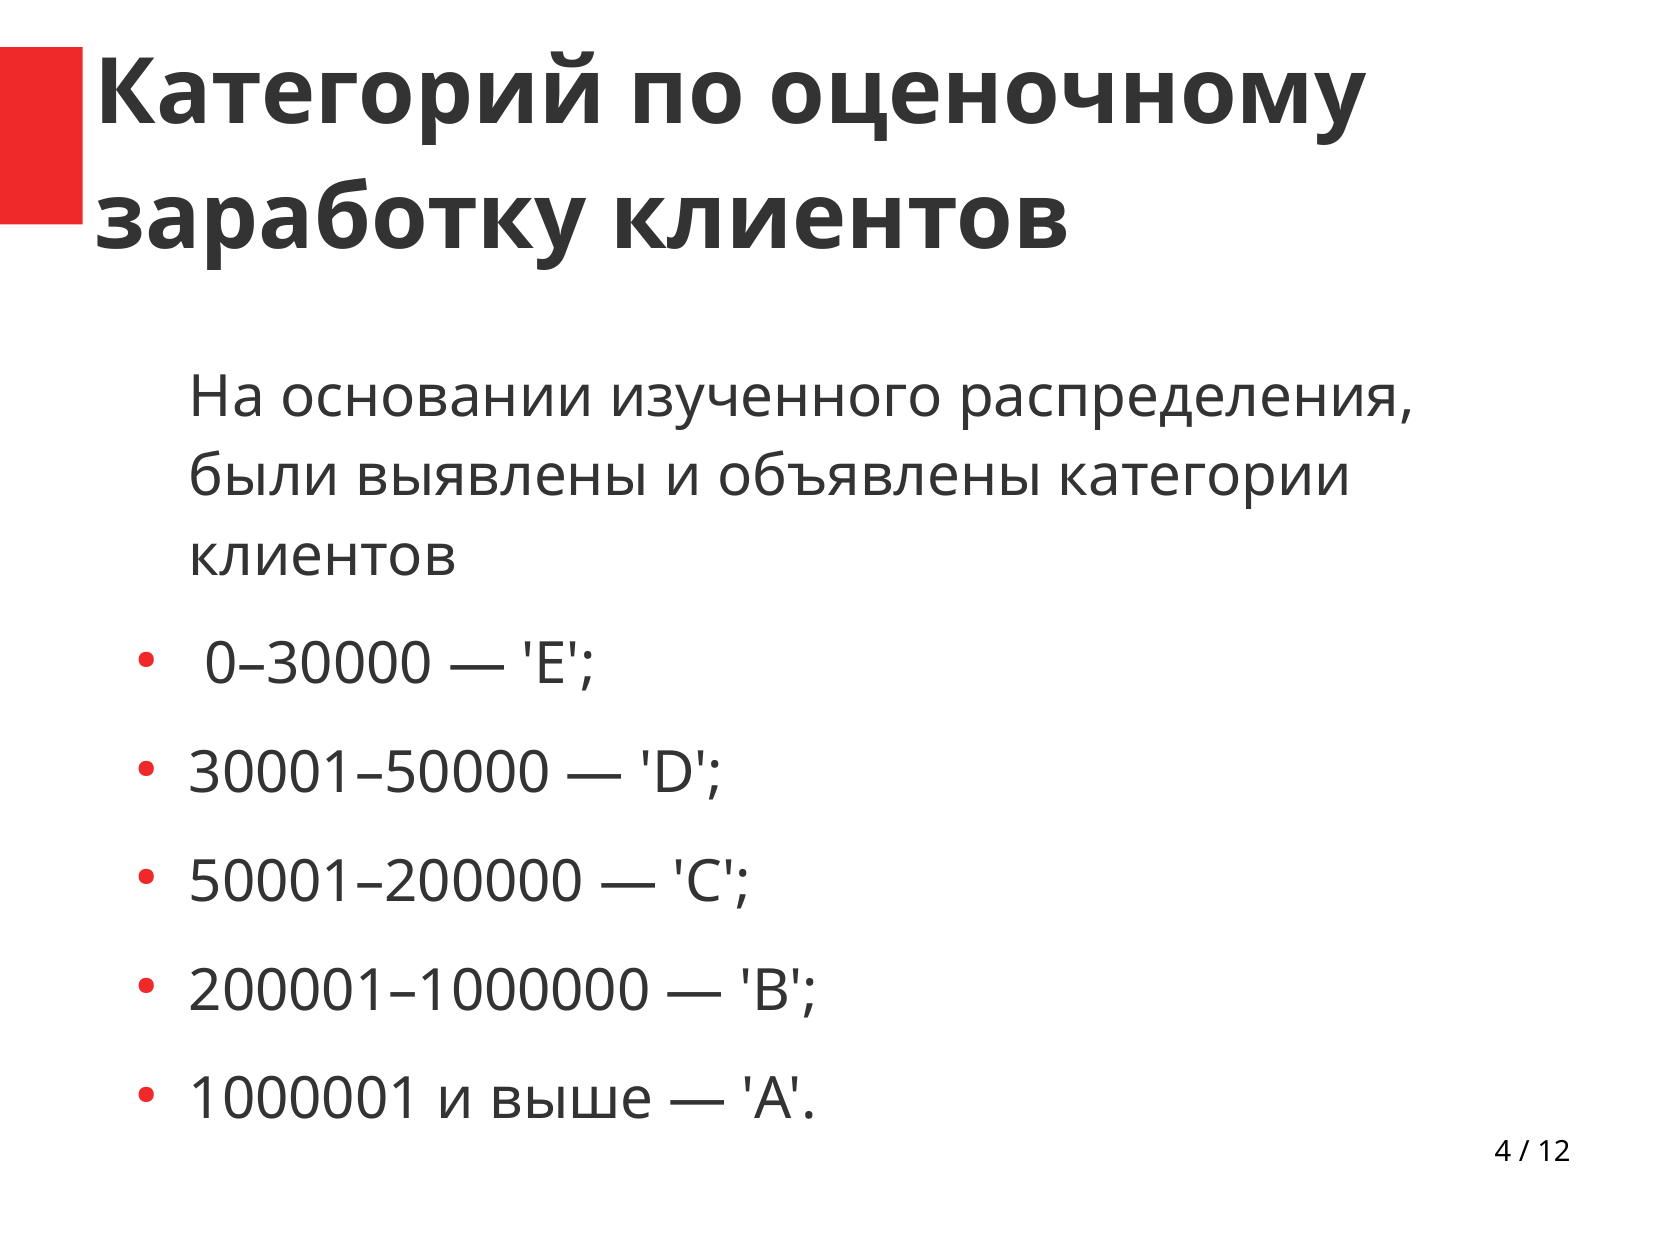

# Категорий по оценочному заработку клиентов
На основании изученного распределения, были выявлены и объявлены категории клиентов
 0–30000 — 'E';
30001–50000 — 'D';
50001–200000 — 'C';
200001–1000000 — 'B';
1000001 и выше — 'A'.
4